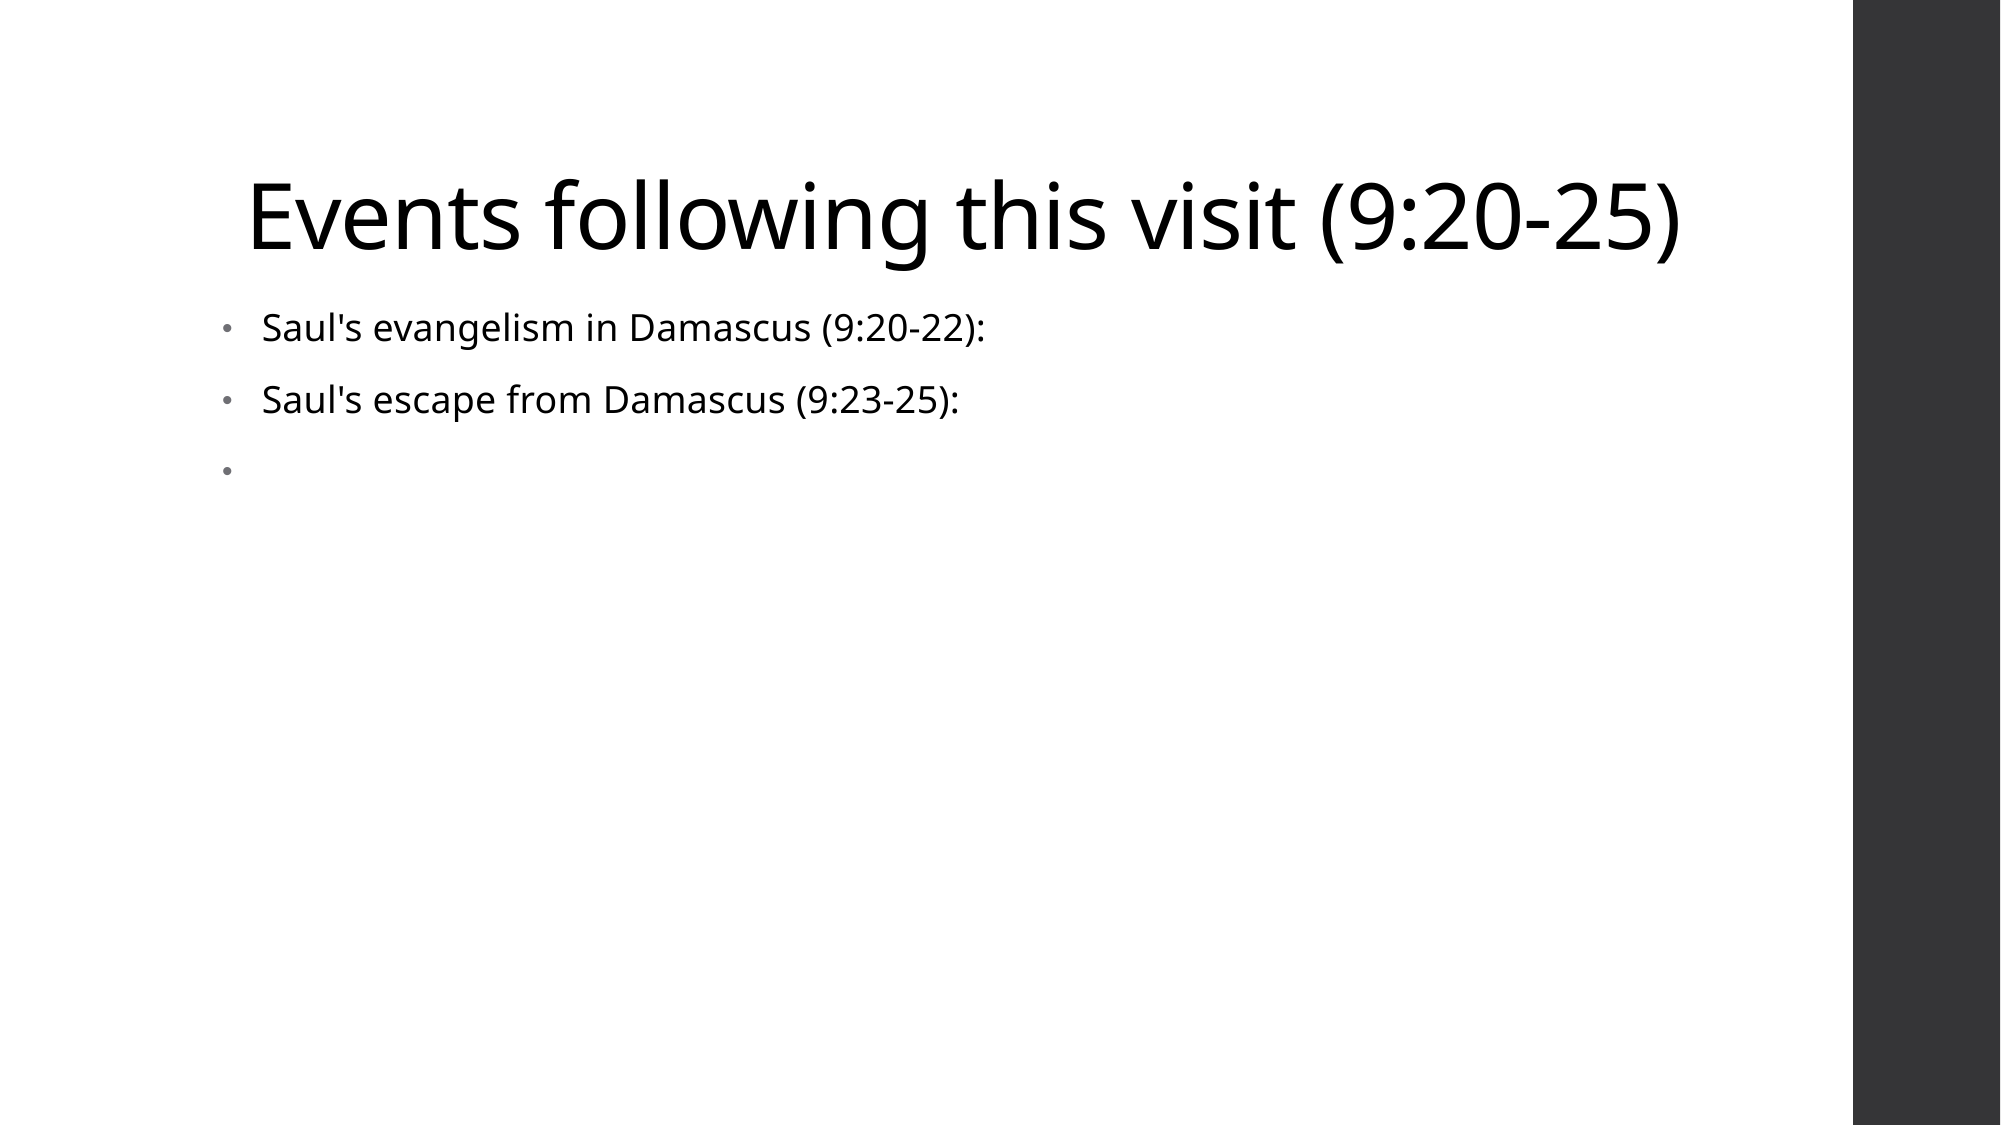

# Events following this visit (9:20-25)
 Saul's evangelism in Damascus (9:20-22):
 Saul's escape from Damascus (9:23-25):